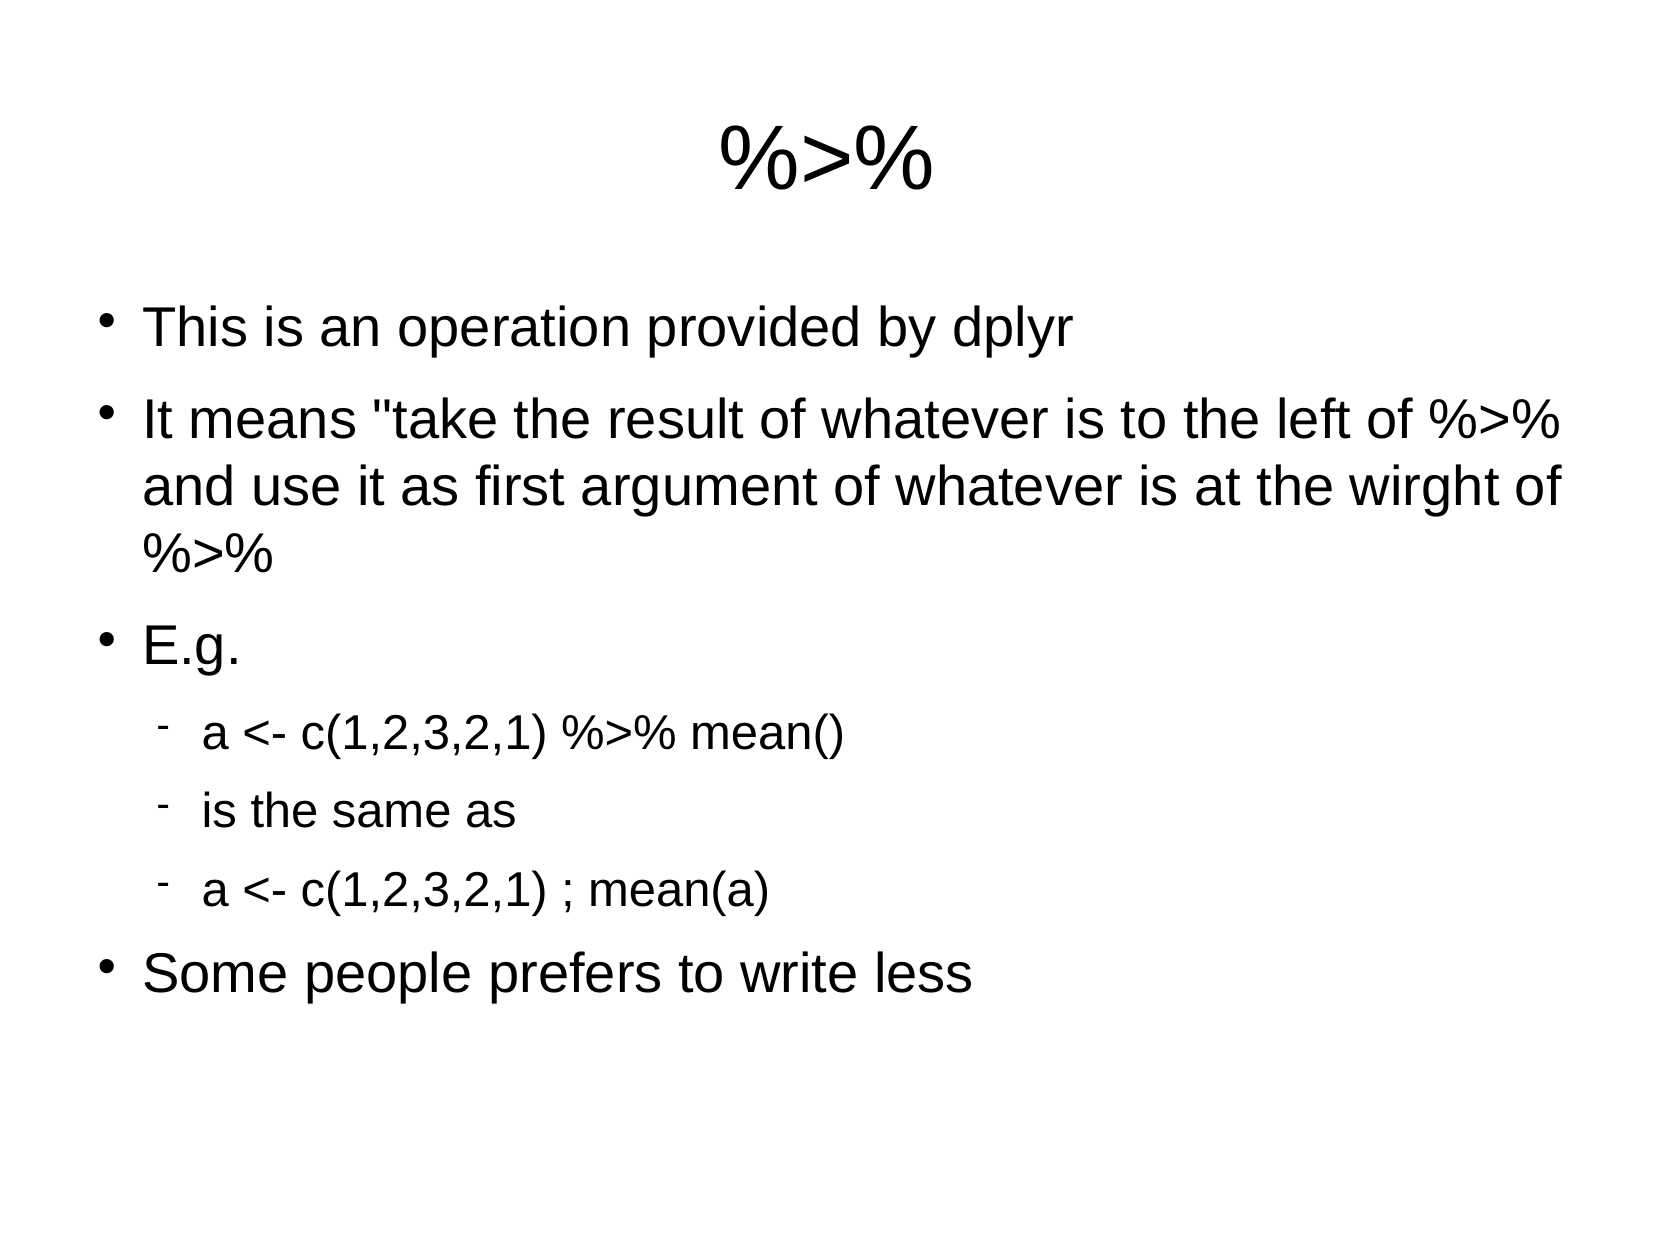

%>%
This is an operation provided by dplyr
It means "take the result of whatever is to the left of %>% and use it as first argument of whatever is at the wirght of %>%
E.g.
a <- c(1,2,3,2,1) %>% mean()
is the same as
a <- c(1,2,3,2,1) ; mean(a)
Some people prefers to write less